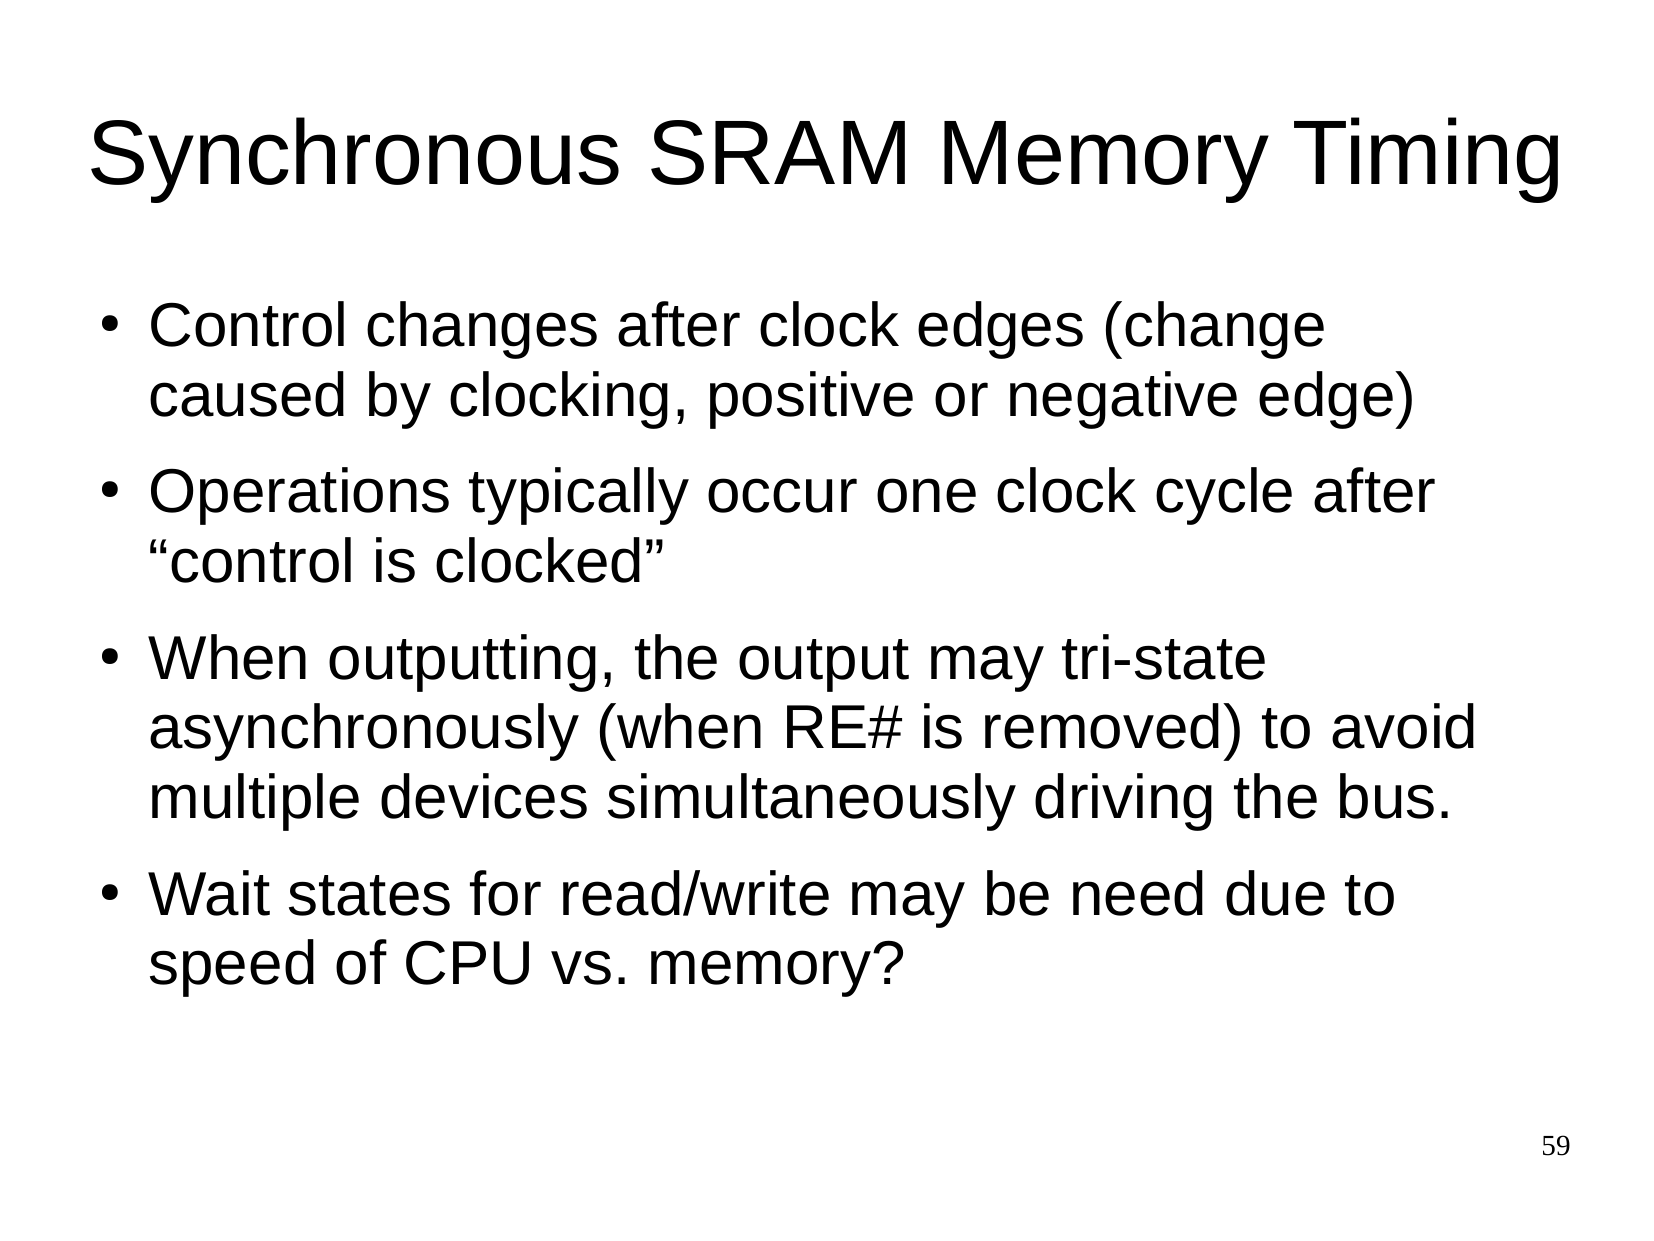

# Synchronous SRAM Memory Timing
Control changes after clock edges (change caused by clocking, positive or negative edge)
Operations typically occur one clock cycle after “control is clocked”
When outputting, the output may tri-state asynchronously (when RE# is removed) to avoid multiple devices simultaneously driving the bus.
Wait states for read/write may be need due to speed of CPU vs. memory?
59